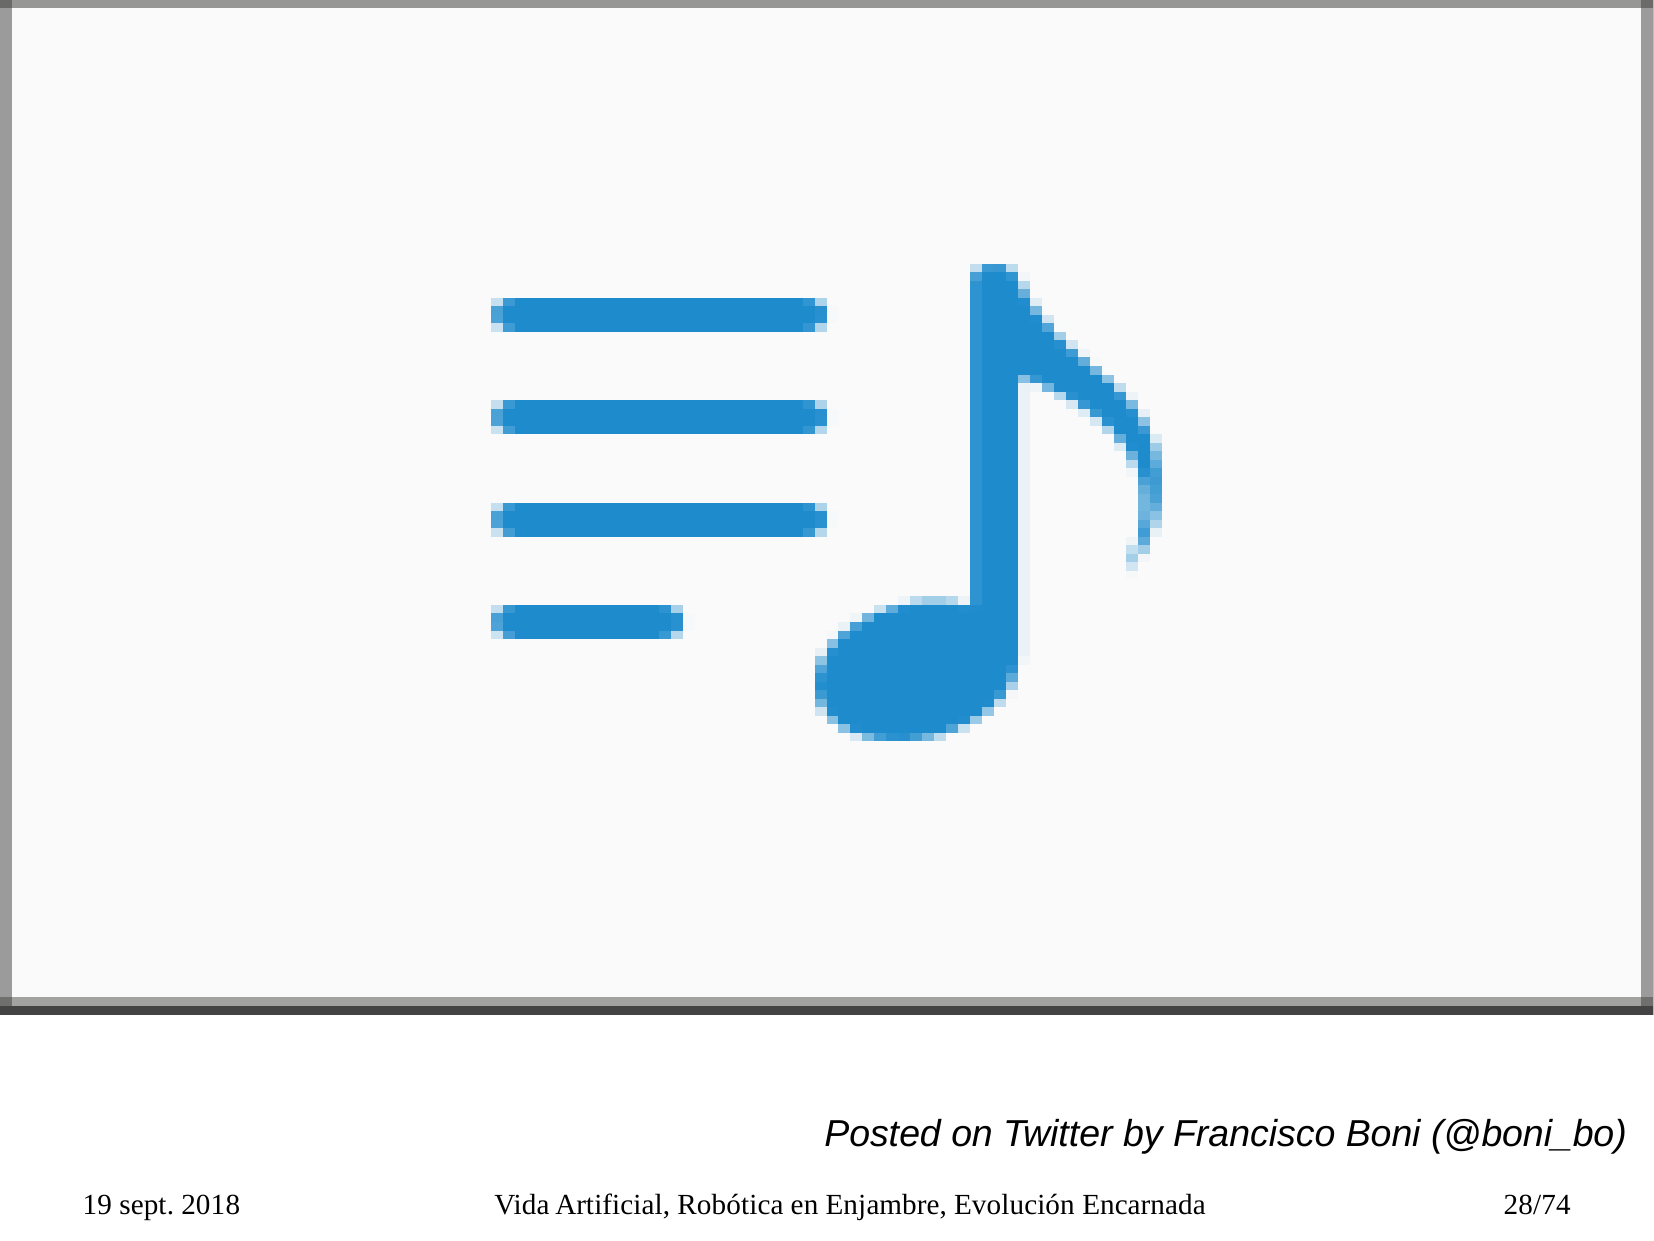

Posted on Twitter by Francisco Boni (@boni_bo)
19 sept. 2018
Vida Artificial, Robótica en Enjambre, Evolución Encarnada
28